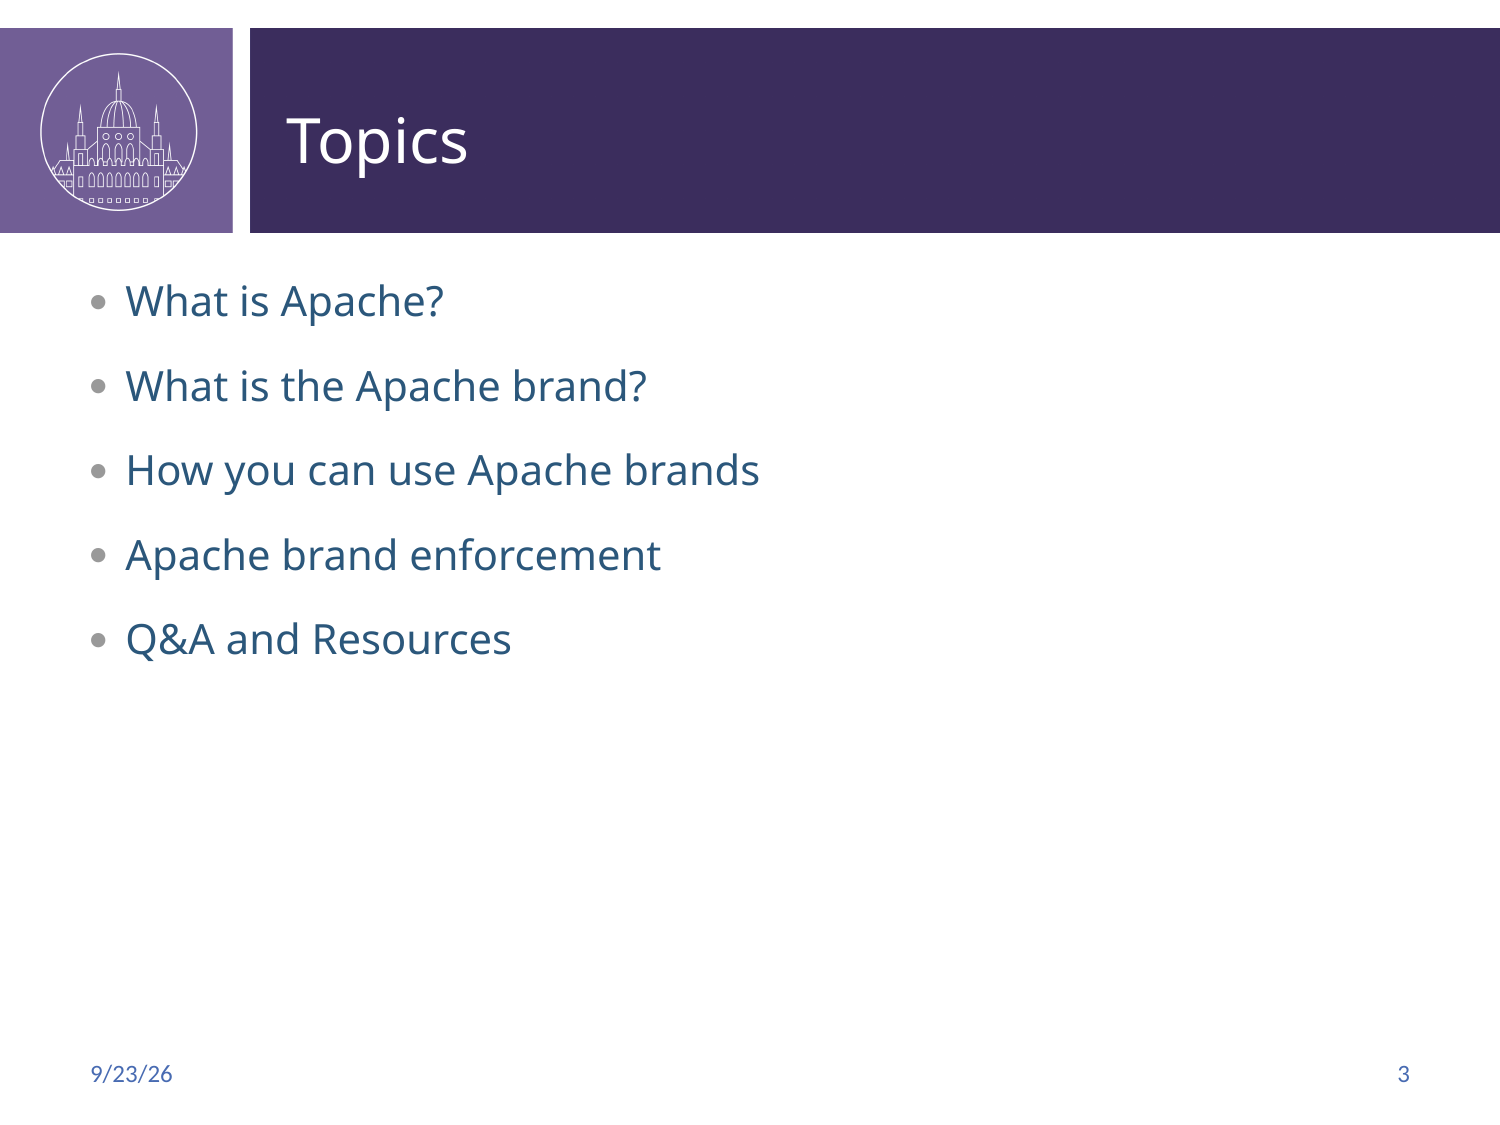

# Topics
What is Apache?
What is the Apache brand?
How you can use Apache brands
Apache brand enforcement
Q&A and Resources